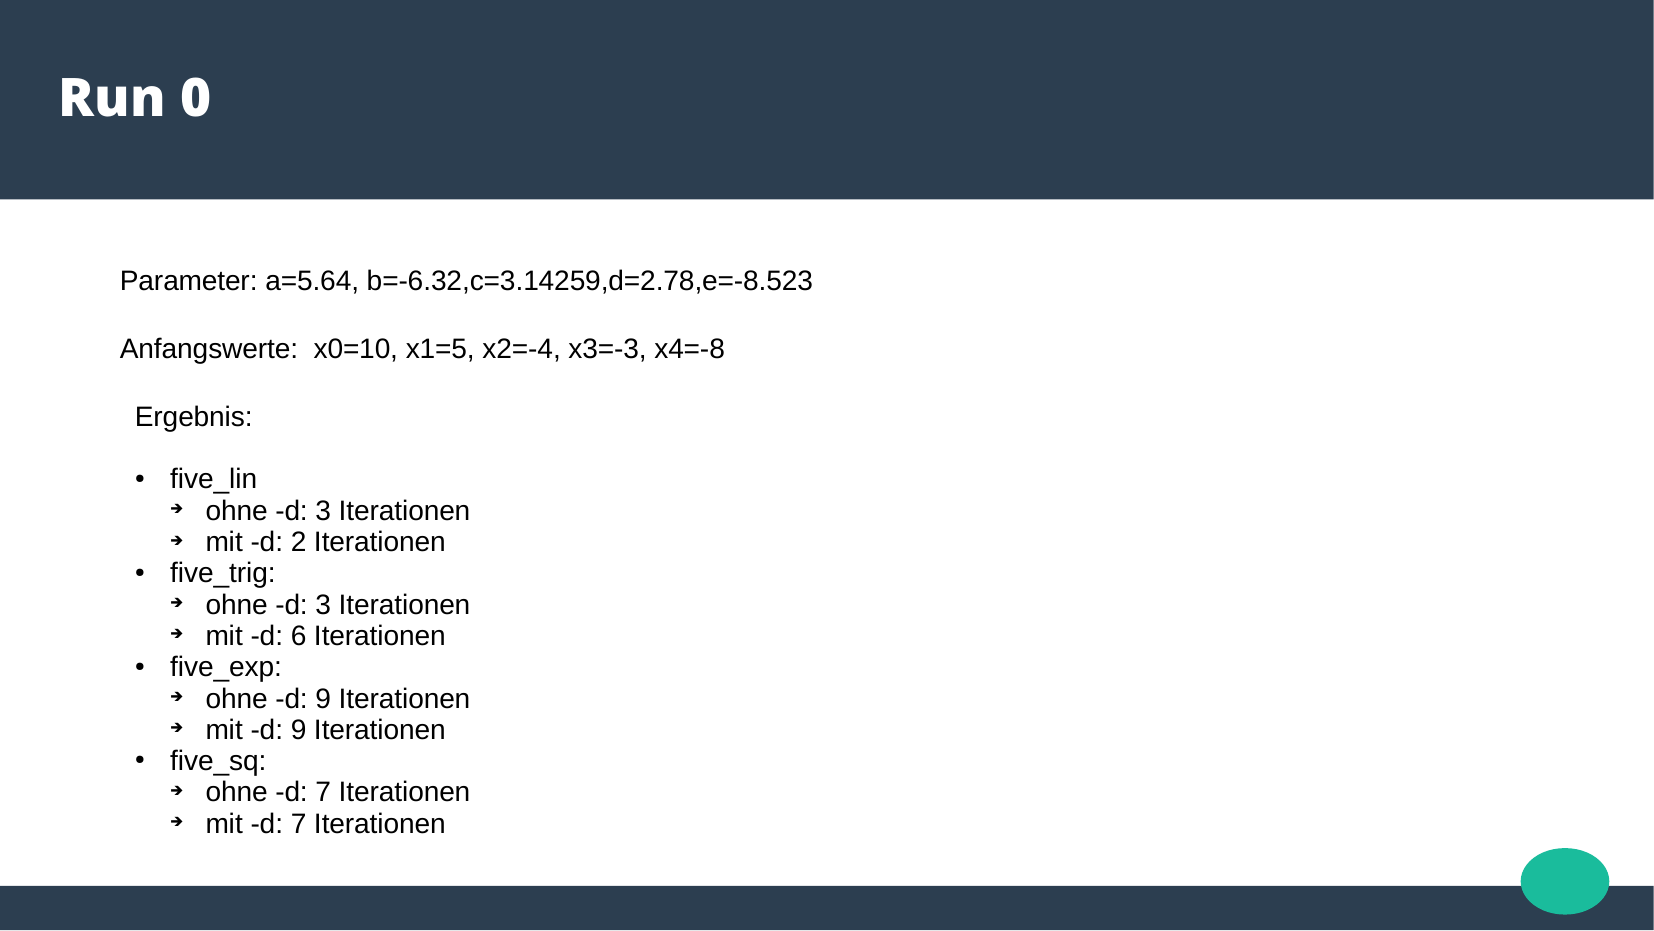

# Run 0
Parameter: a=5.64, b=-6.32,c=3.14259,d=2.78,e=-8.523
Anfangswerte: x0=10, x1=5, x2=-4, x3=-3, x4=-8
Ergebnis:
five_lin
ohne -d: 3 Iterationen
mit -d: 2 Iterationen
five_trig:
ohne -d: 3 Iterationen
mit -d: 6 Iterationen
five_exp:
ohne -d: 9 Iterationen
mit -d: 9 Iterationen
five_sq:
ohne -d: 7 Iterationen
mit -d: 7 Iterationen